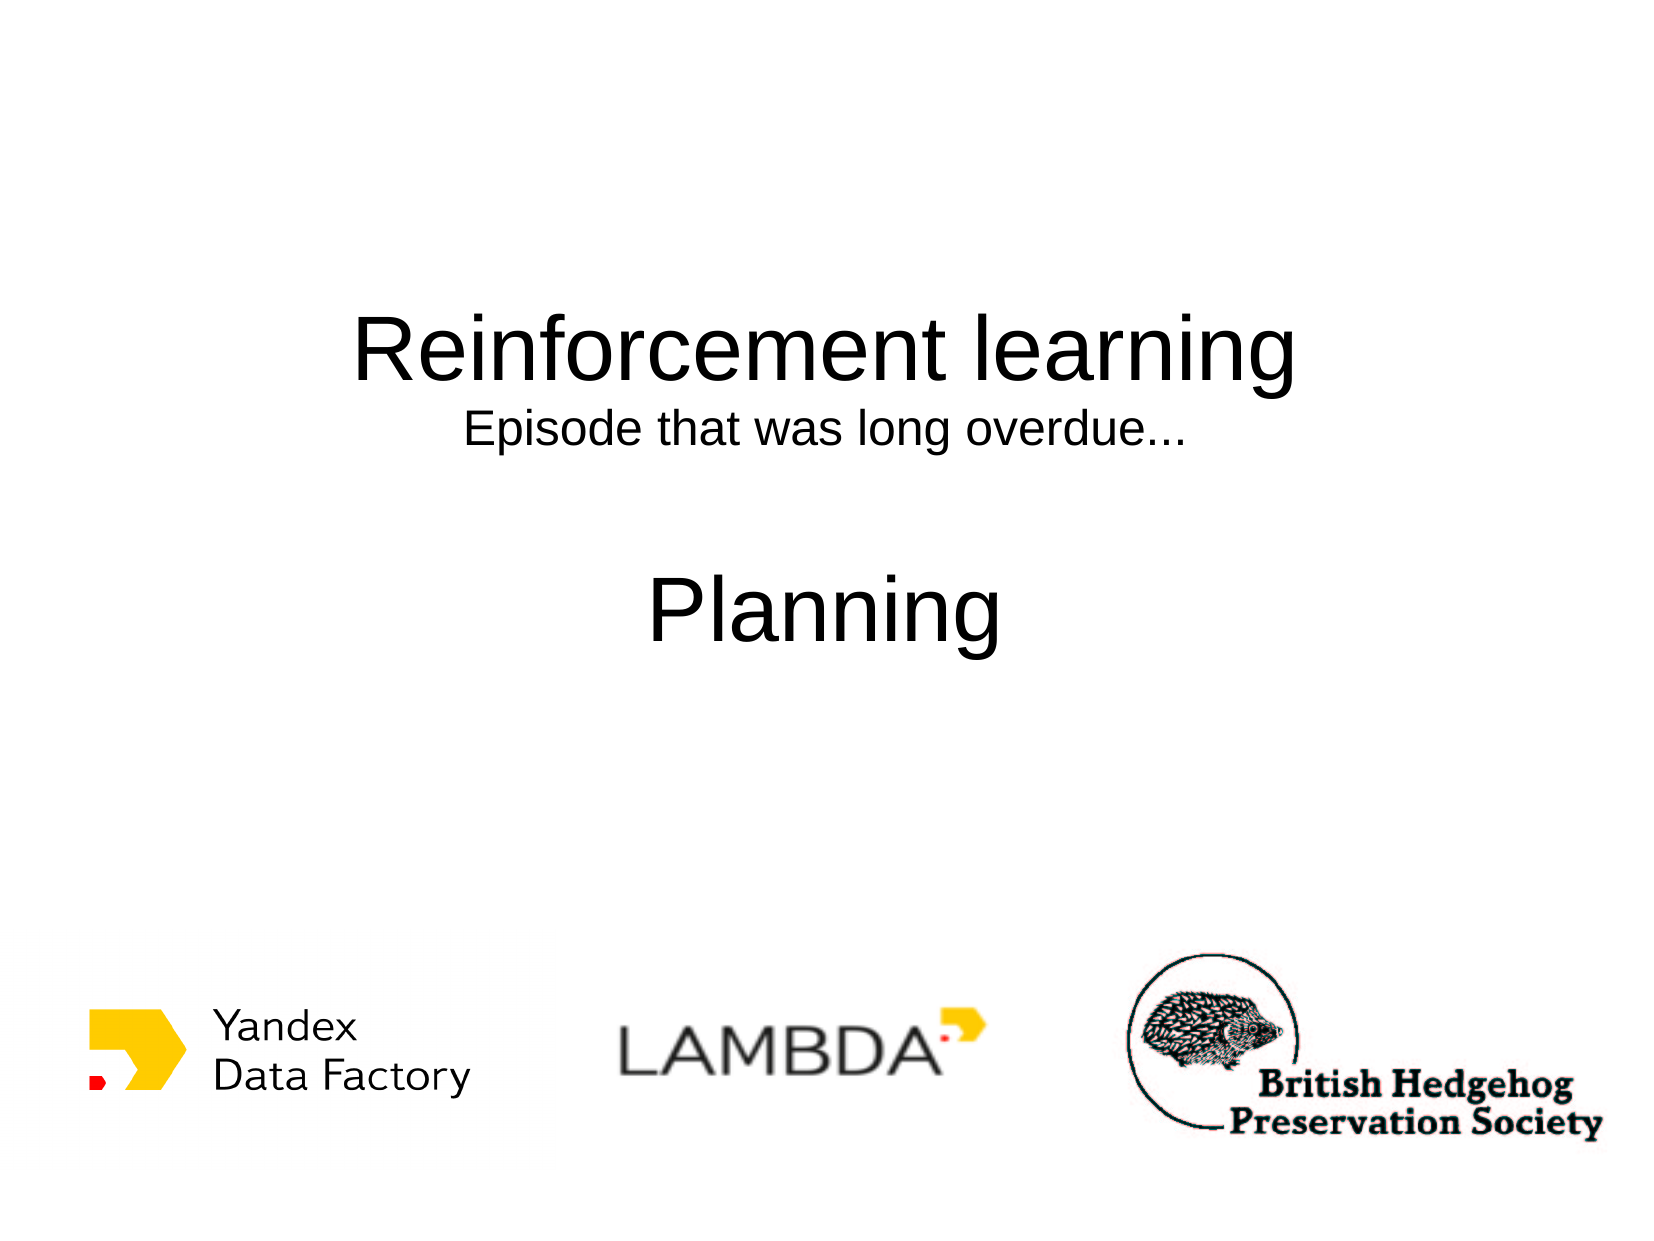

Reinforcement learning
Episode that was long overdue...
Planning
1